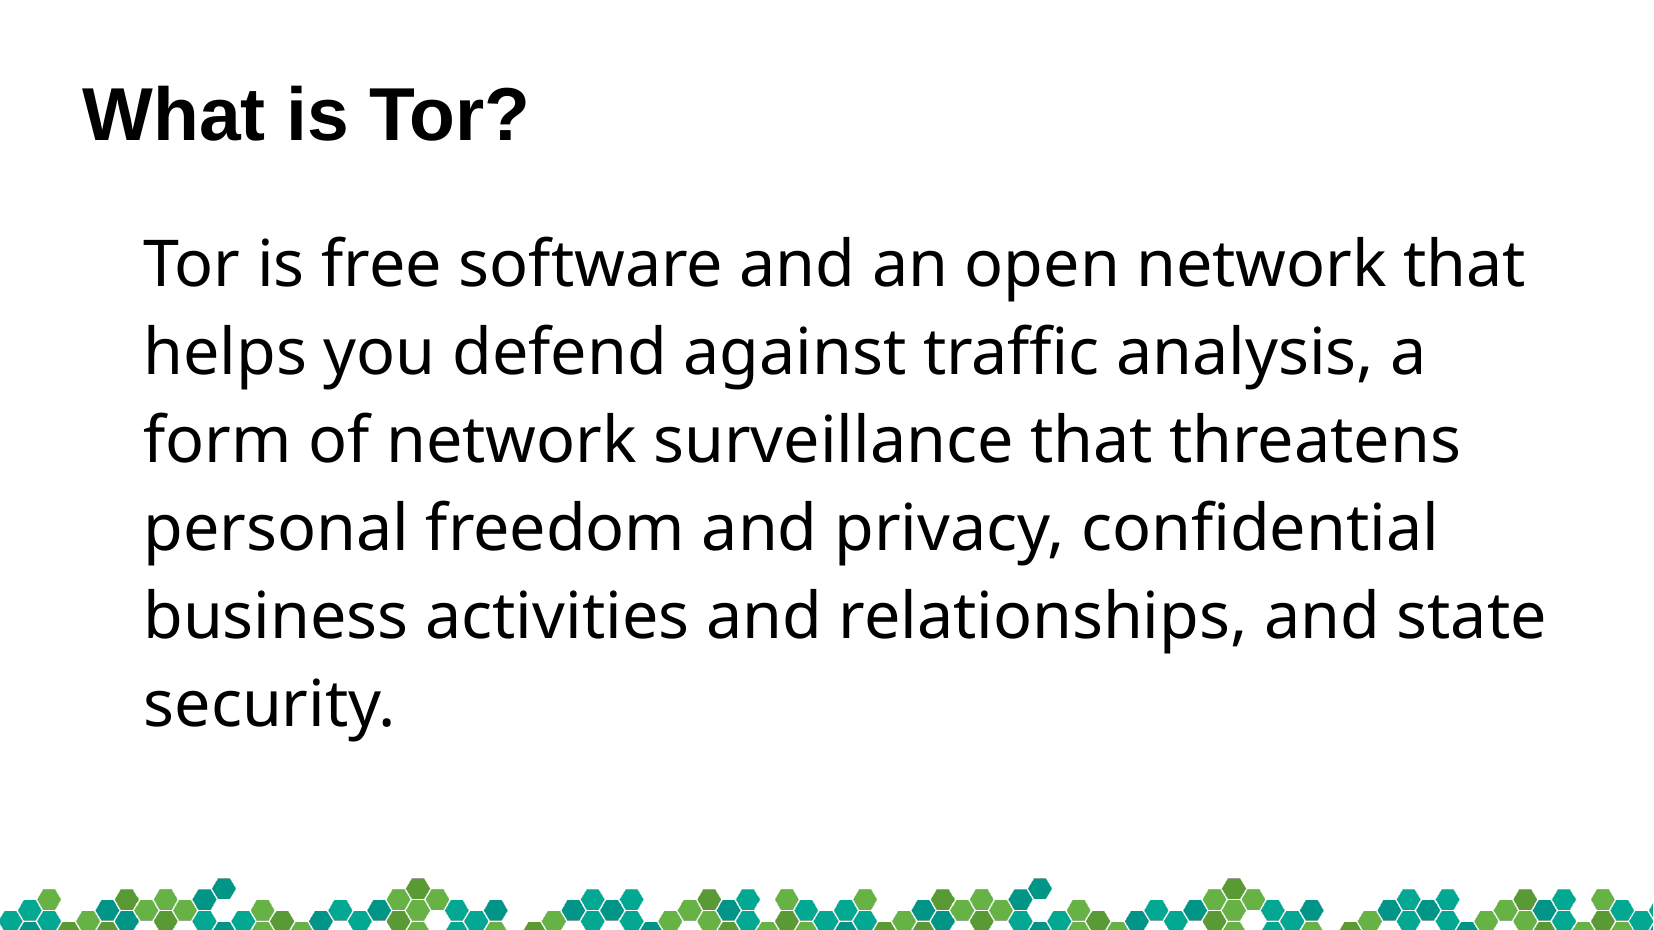

# What is Tor?
Tor is free software and an open network that helps you defend against traffic analysis, a form of network surveillance that threatens personal freedom and privacy, confidential business activities and relationships, and state security.